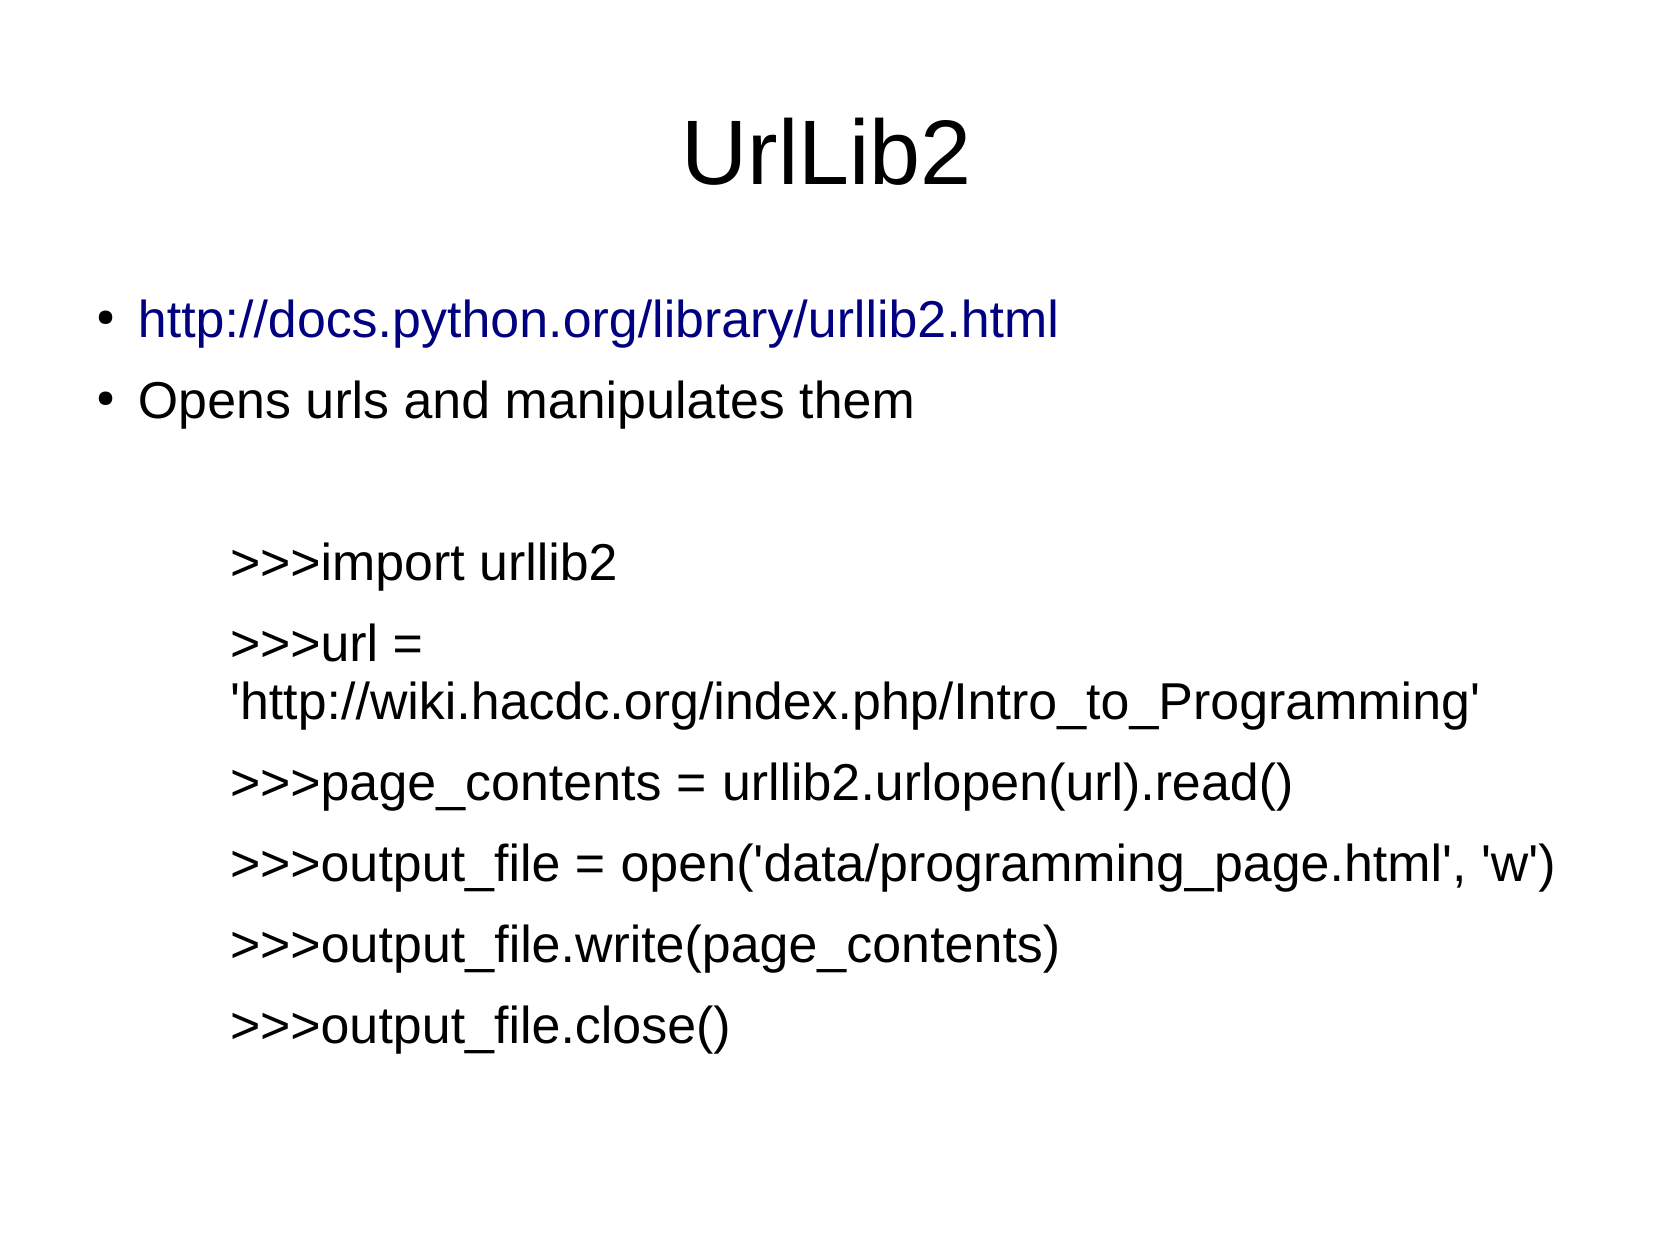

# UrlLib2
http://docs.python.org/library/urllib2.html
Opens urls and manipulates them
>>>import urllib2
>>>url = 'http://wiki.hacdc.org/index.php/Intro_to_Programming'
>>>page_contents = urllib2.urlopen(url).read()
>>>output_file = open('data/programming_page.html', 'w')
>>>output_file.write(page_contents)
>>>output_file.close()